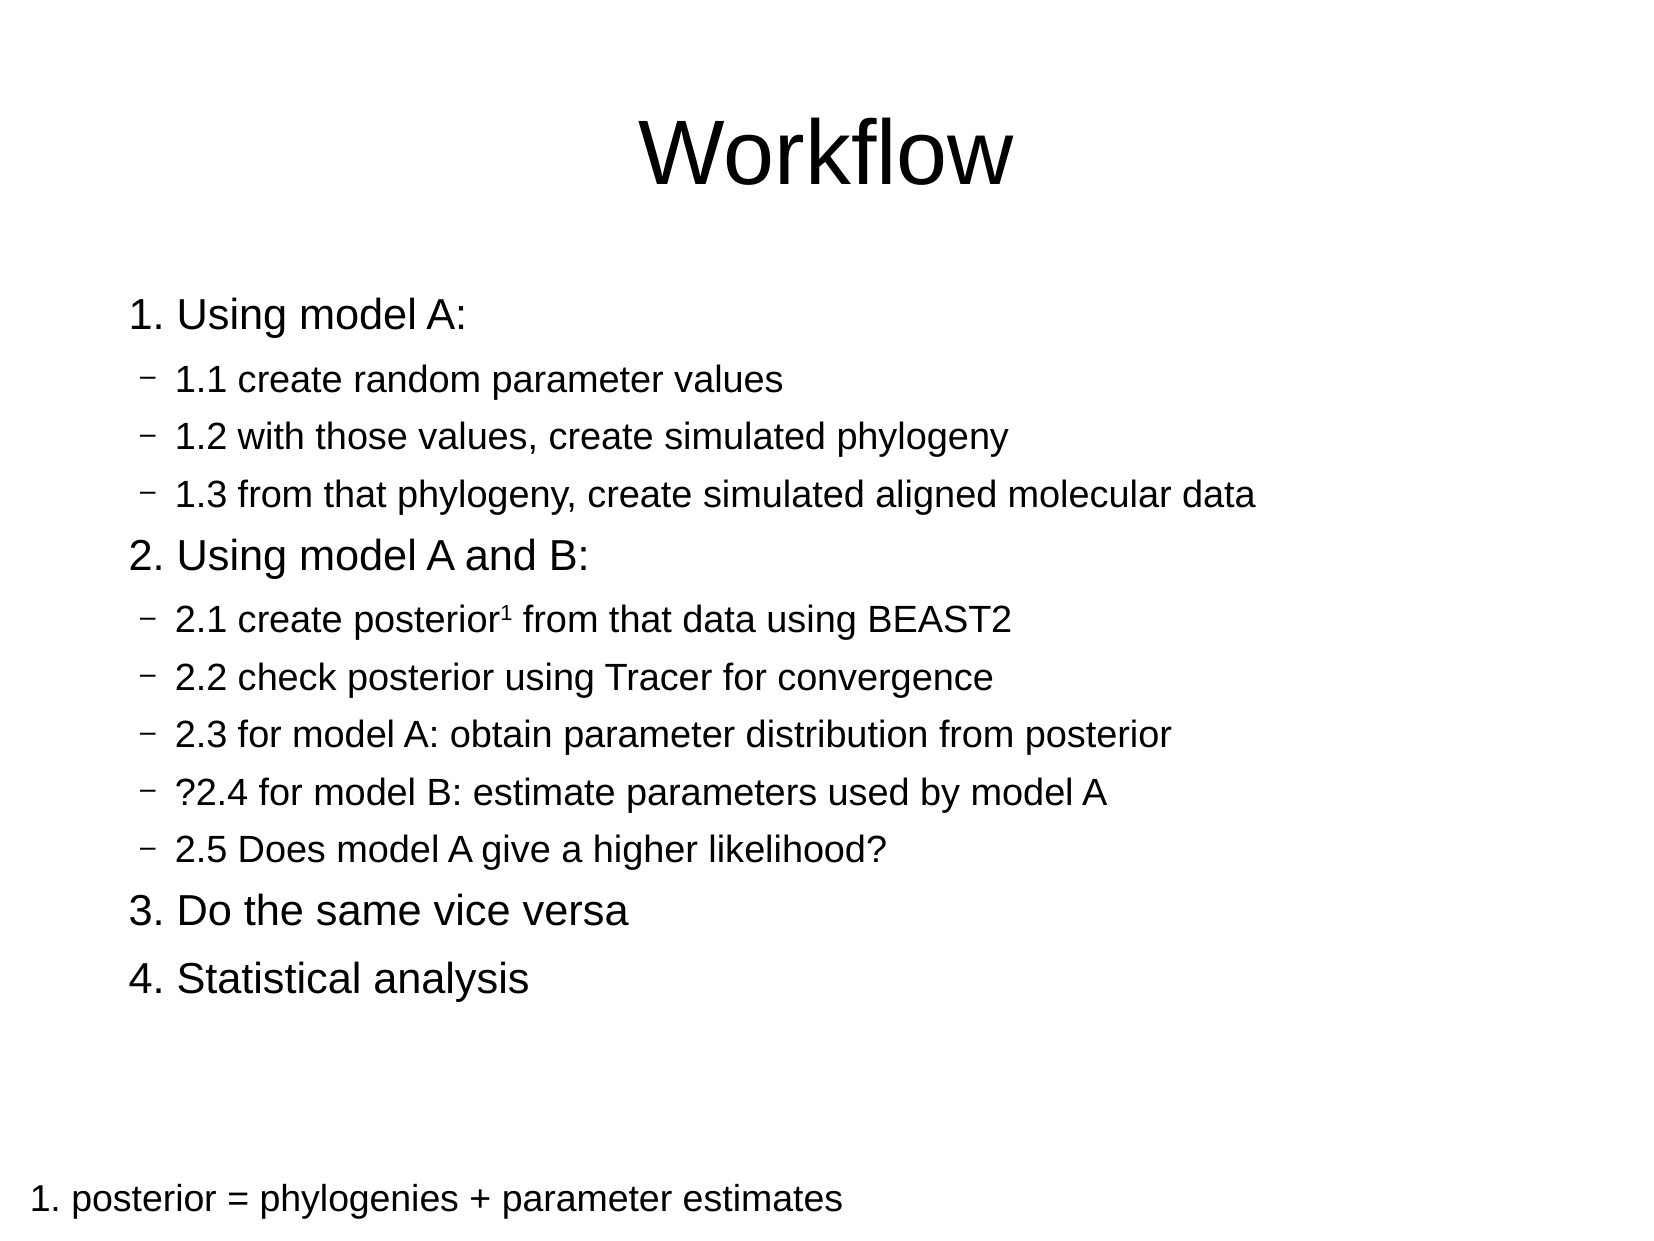

# Workflow
1. Using model A:
1.1 create random parameter values
1.2 with those values, create simulated phylogeny
1.3 from that phylogeny, create simulated aligned molecular data
2. Using model A and B:
2.1 create posterior1 from that data using BEAST2
2.2 check posterior using Tracer for convergence
2.3 for model A: obtain parameter distribution from posterior
?2.4 for model B: estimate parameters used by model A
2.5 Does model A give a higher likelihood?
3. Do the same vice versa
4. Statistical analysis
1. posterior = phylogenies + parameter estimates